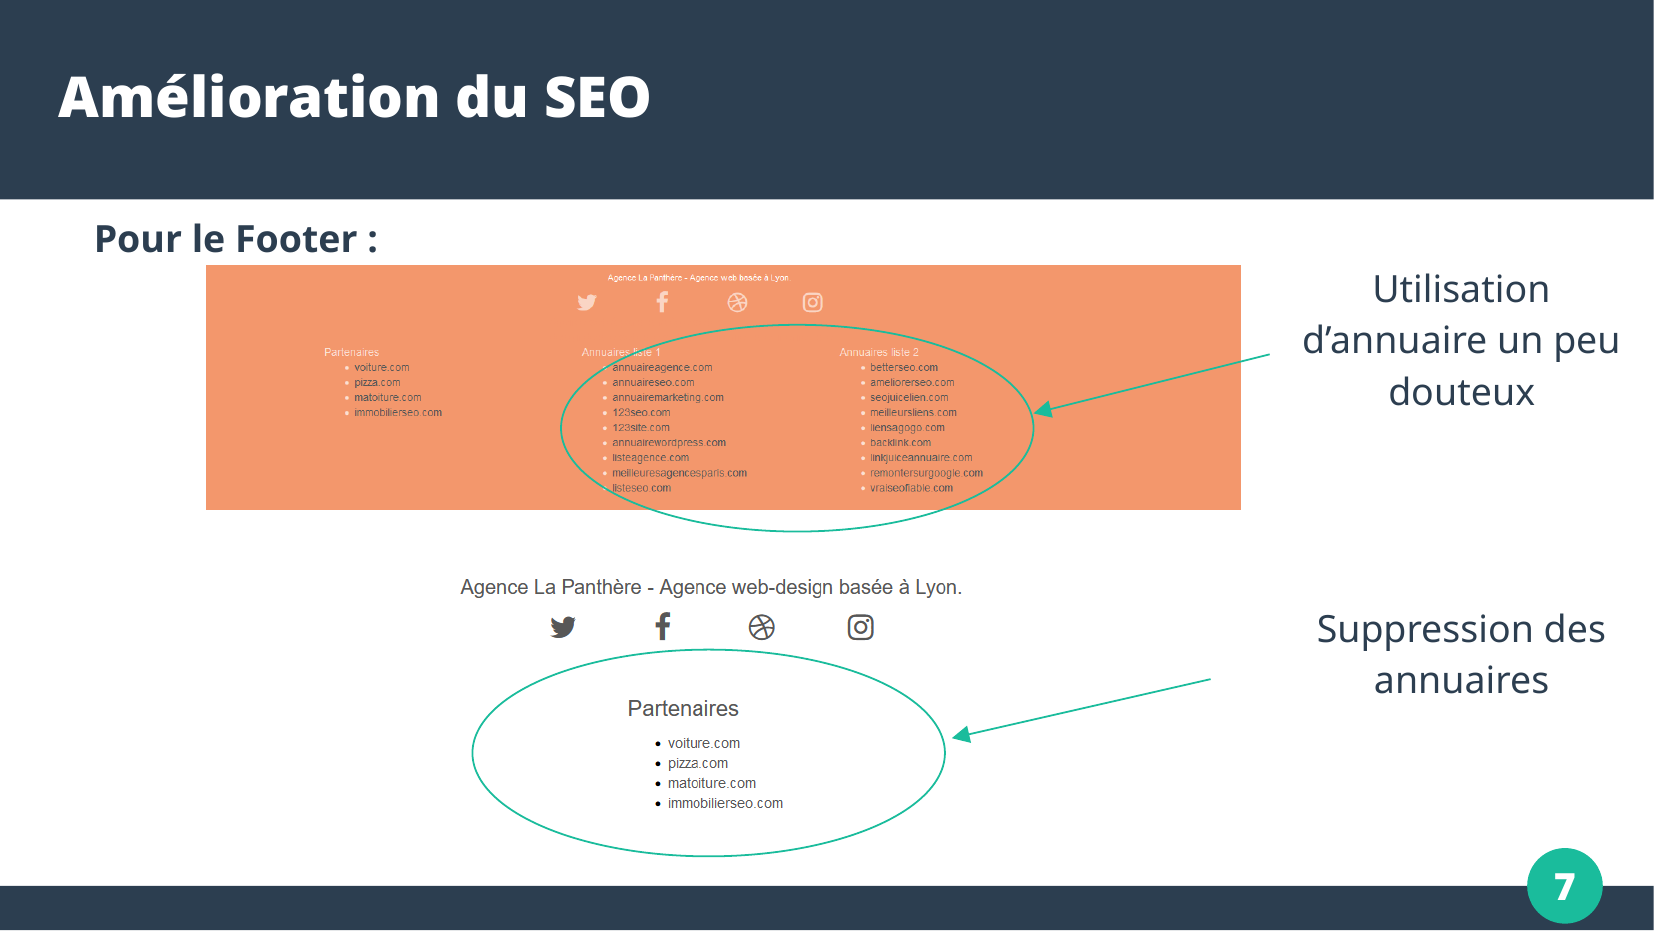

# Amélioration du SEO
Pour le Footer :
Utilisation d’annuaire un peu douteux
Suppression des annuaires